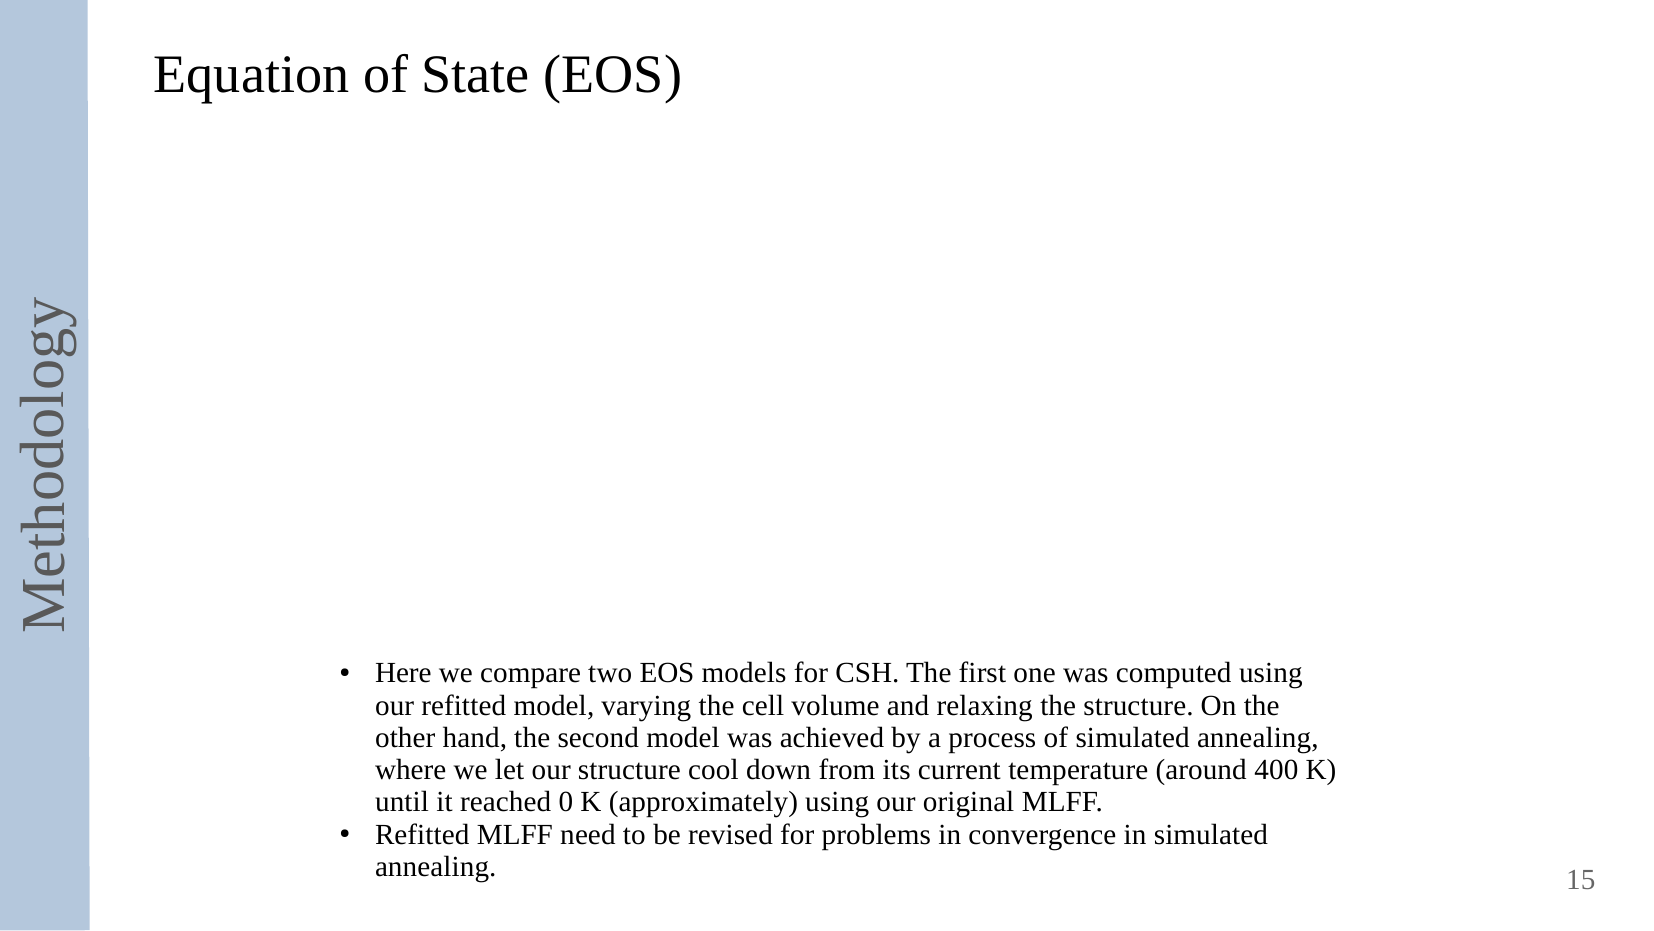

Equation of State (EOS)
# Methodology
Here we compare two EOS models for CSH. The first one was computed using our refitted model, varying the cell volume and relaxing the structure. On the other hand, the second model was achieved by a process of simulated annealing, where we let our structure cool down from its current temperature (around 400 K) until it reached 0 K (approximately) using our original MLFF.
Refitted MLFF need to be revised for problems in convergence in simulated annealing.